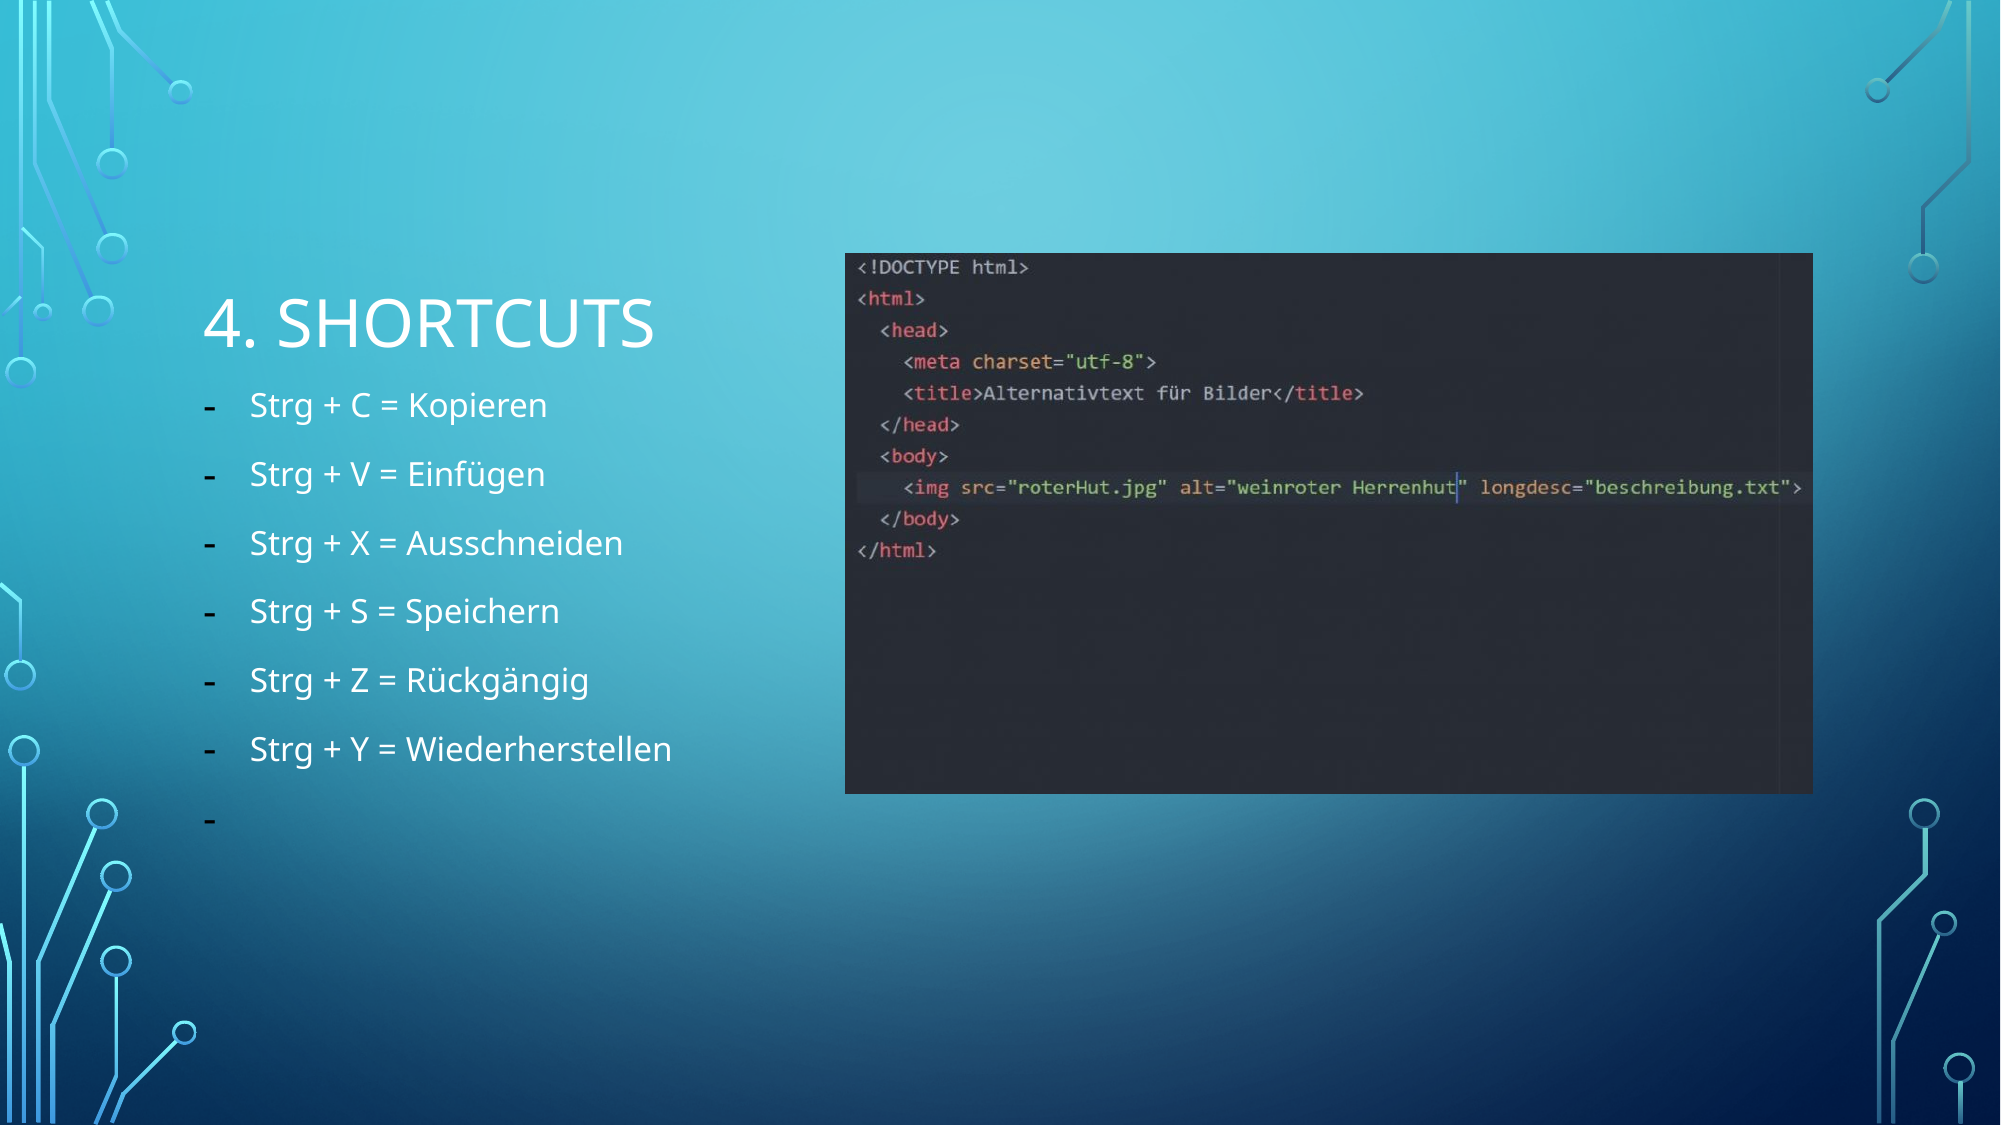

# 4. Shortcuts
Strg + C = Kopieren
Strg + V = Einfügen
Strg + X = Ausschneiden
Strg + S = Speichern
Strg + Z = Rückgängig
Strg + Y = Wiederherstellen